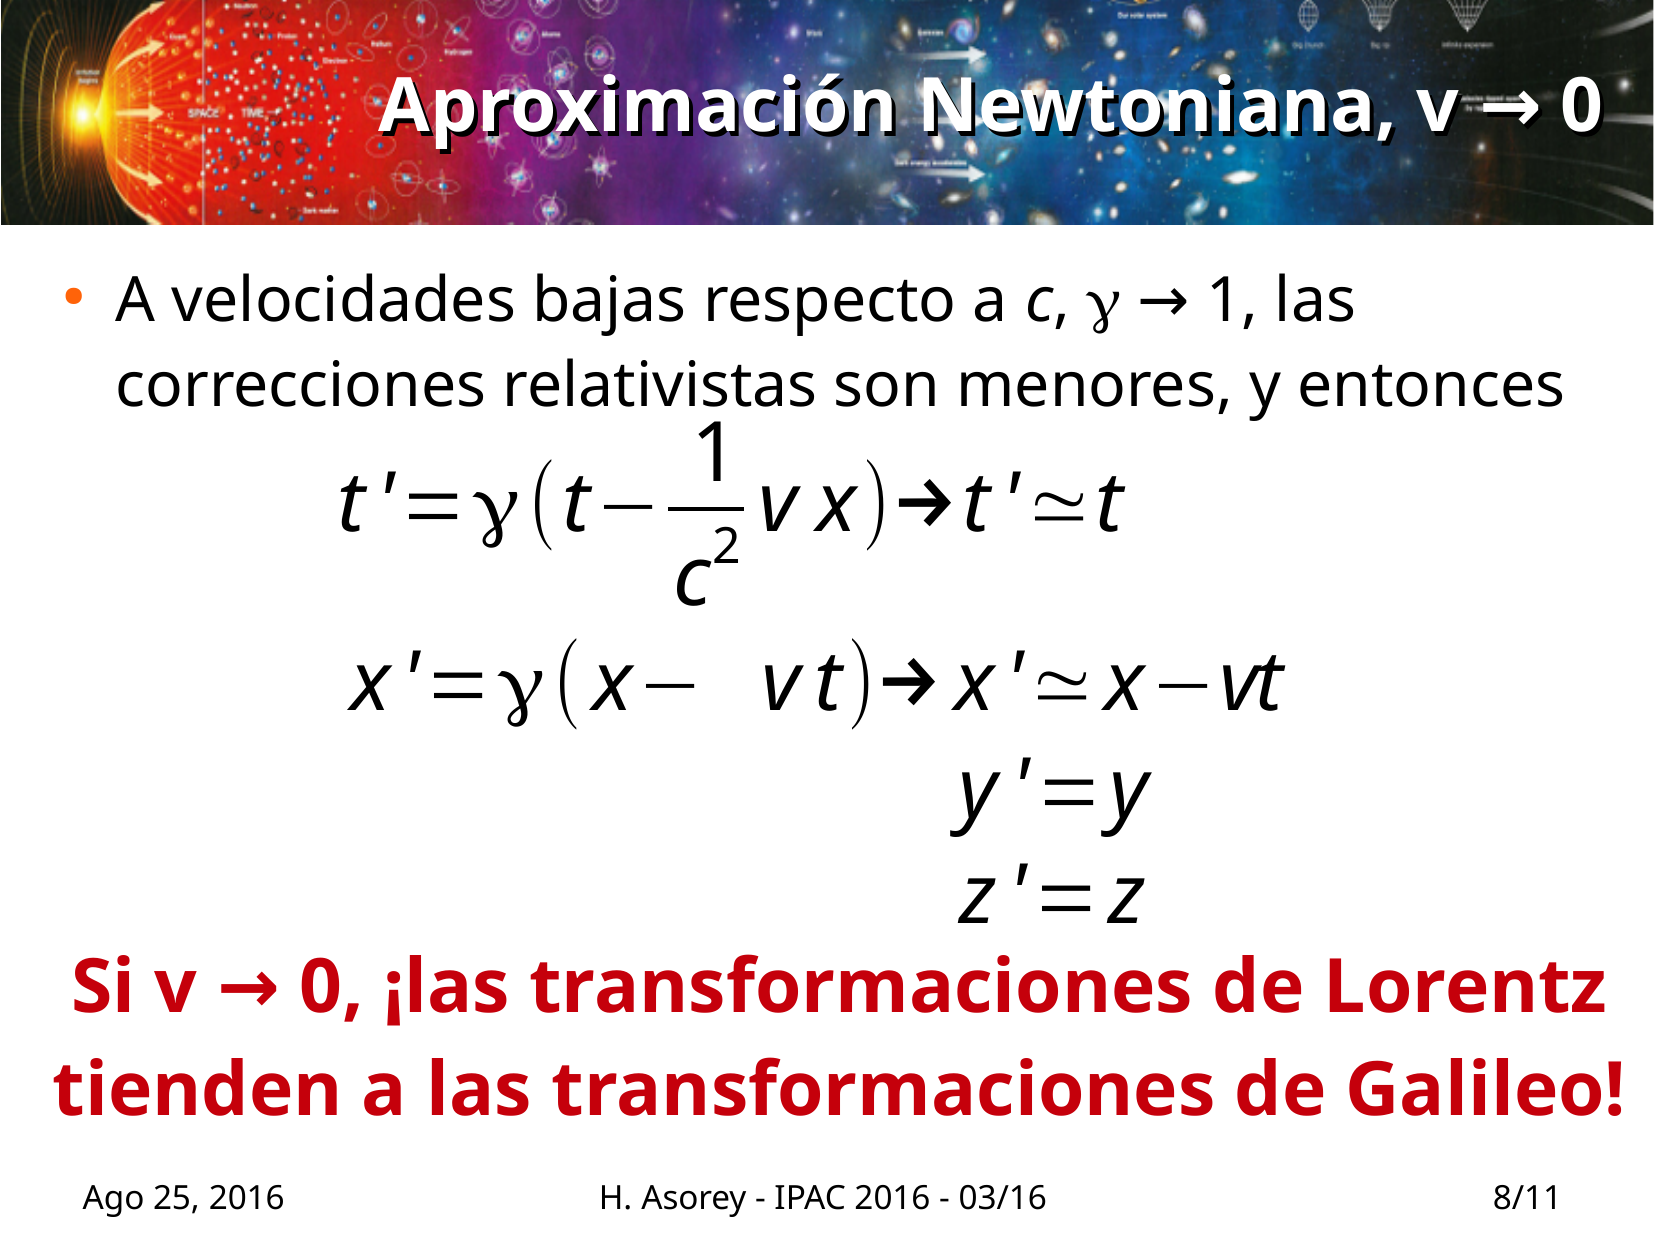

# Aproximación Newtoniana, v → 0
A velocidades bajas respecto a c, g → 1, las correcciones relativistas son menores, y entonces
Si v → 0, ¡las transformaciones de Lorentz tienden a las transformaciones de Galileo!
Ago 25, 2016
H. Asorey - IPAC 2016 - 03/16
8